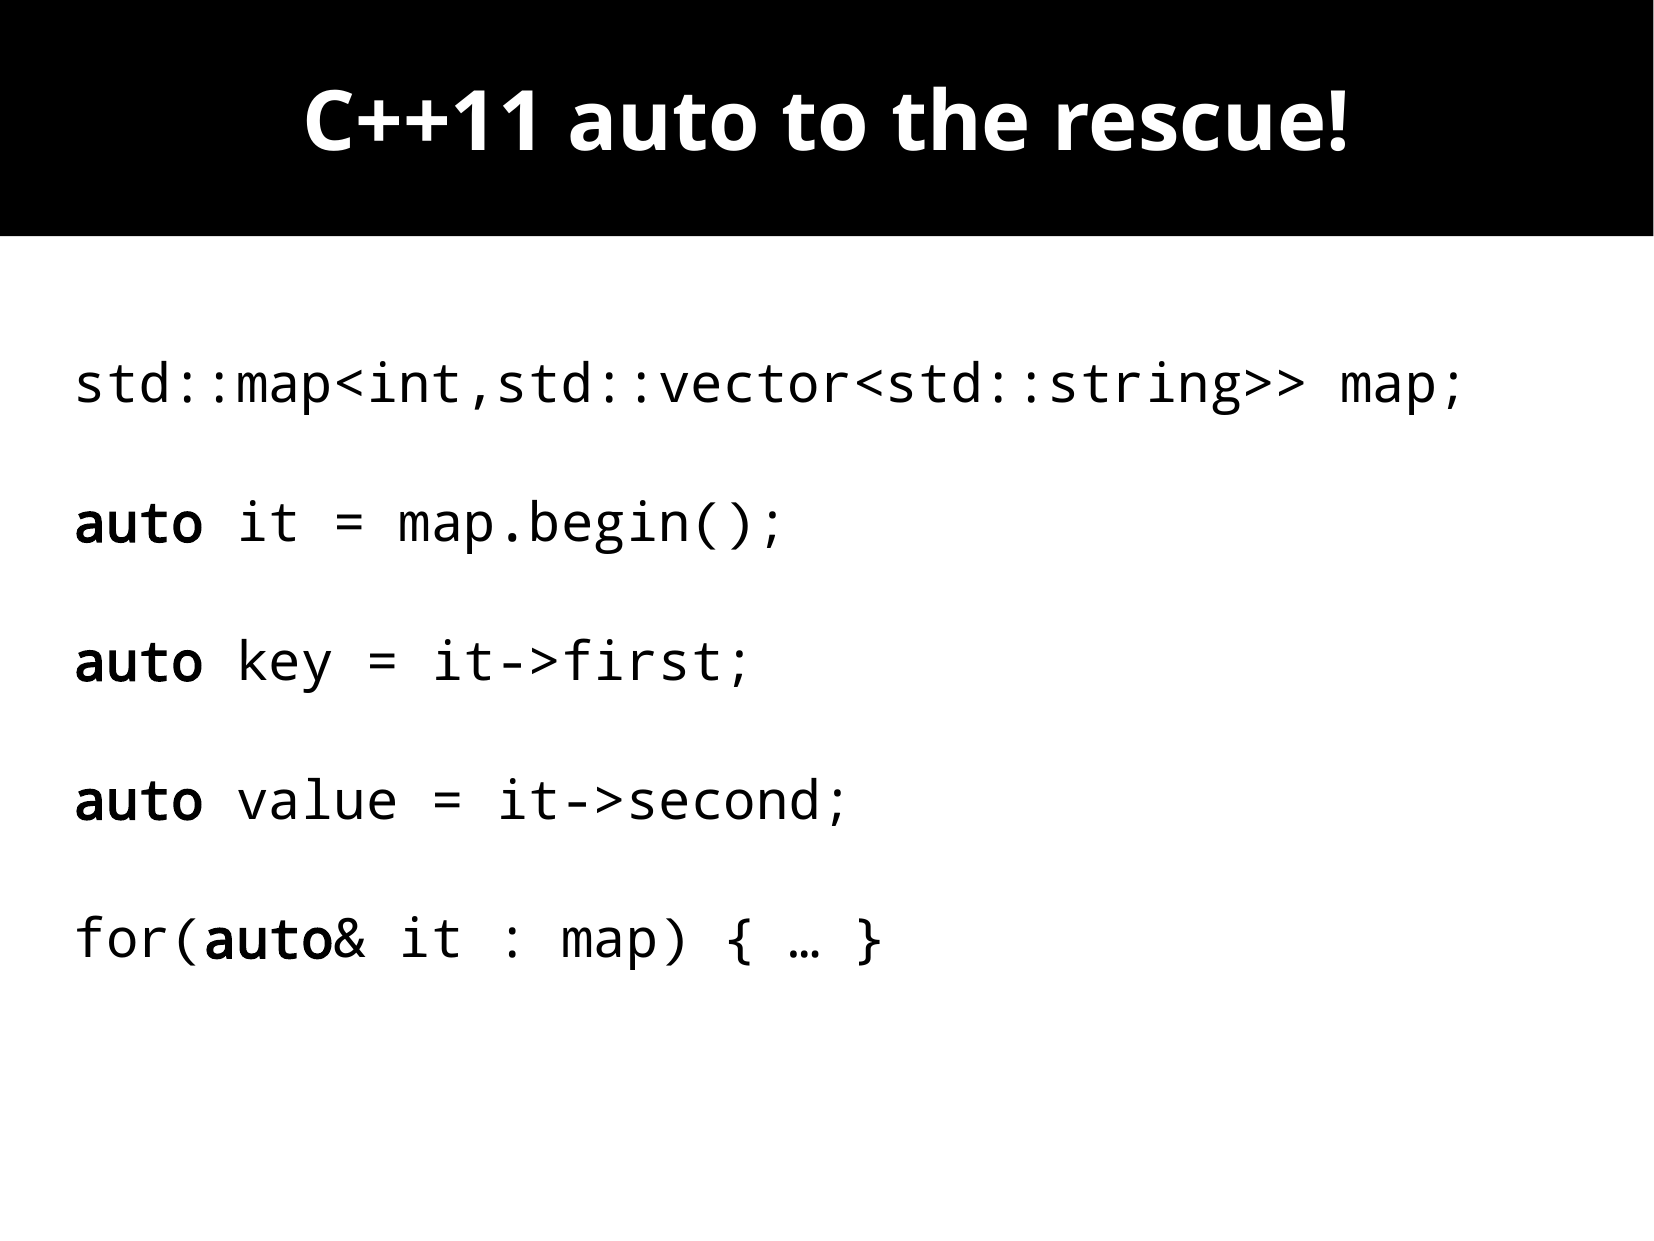

# C++11 auto to the rescue!
std::map<int,std::vector<std::string>> map;
auto it = map.begin();
auto key = it->first;
auto value = it->second;
for(auto& it : map) { … }